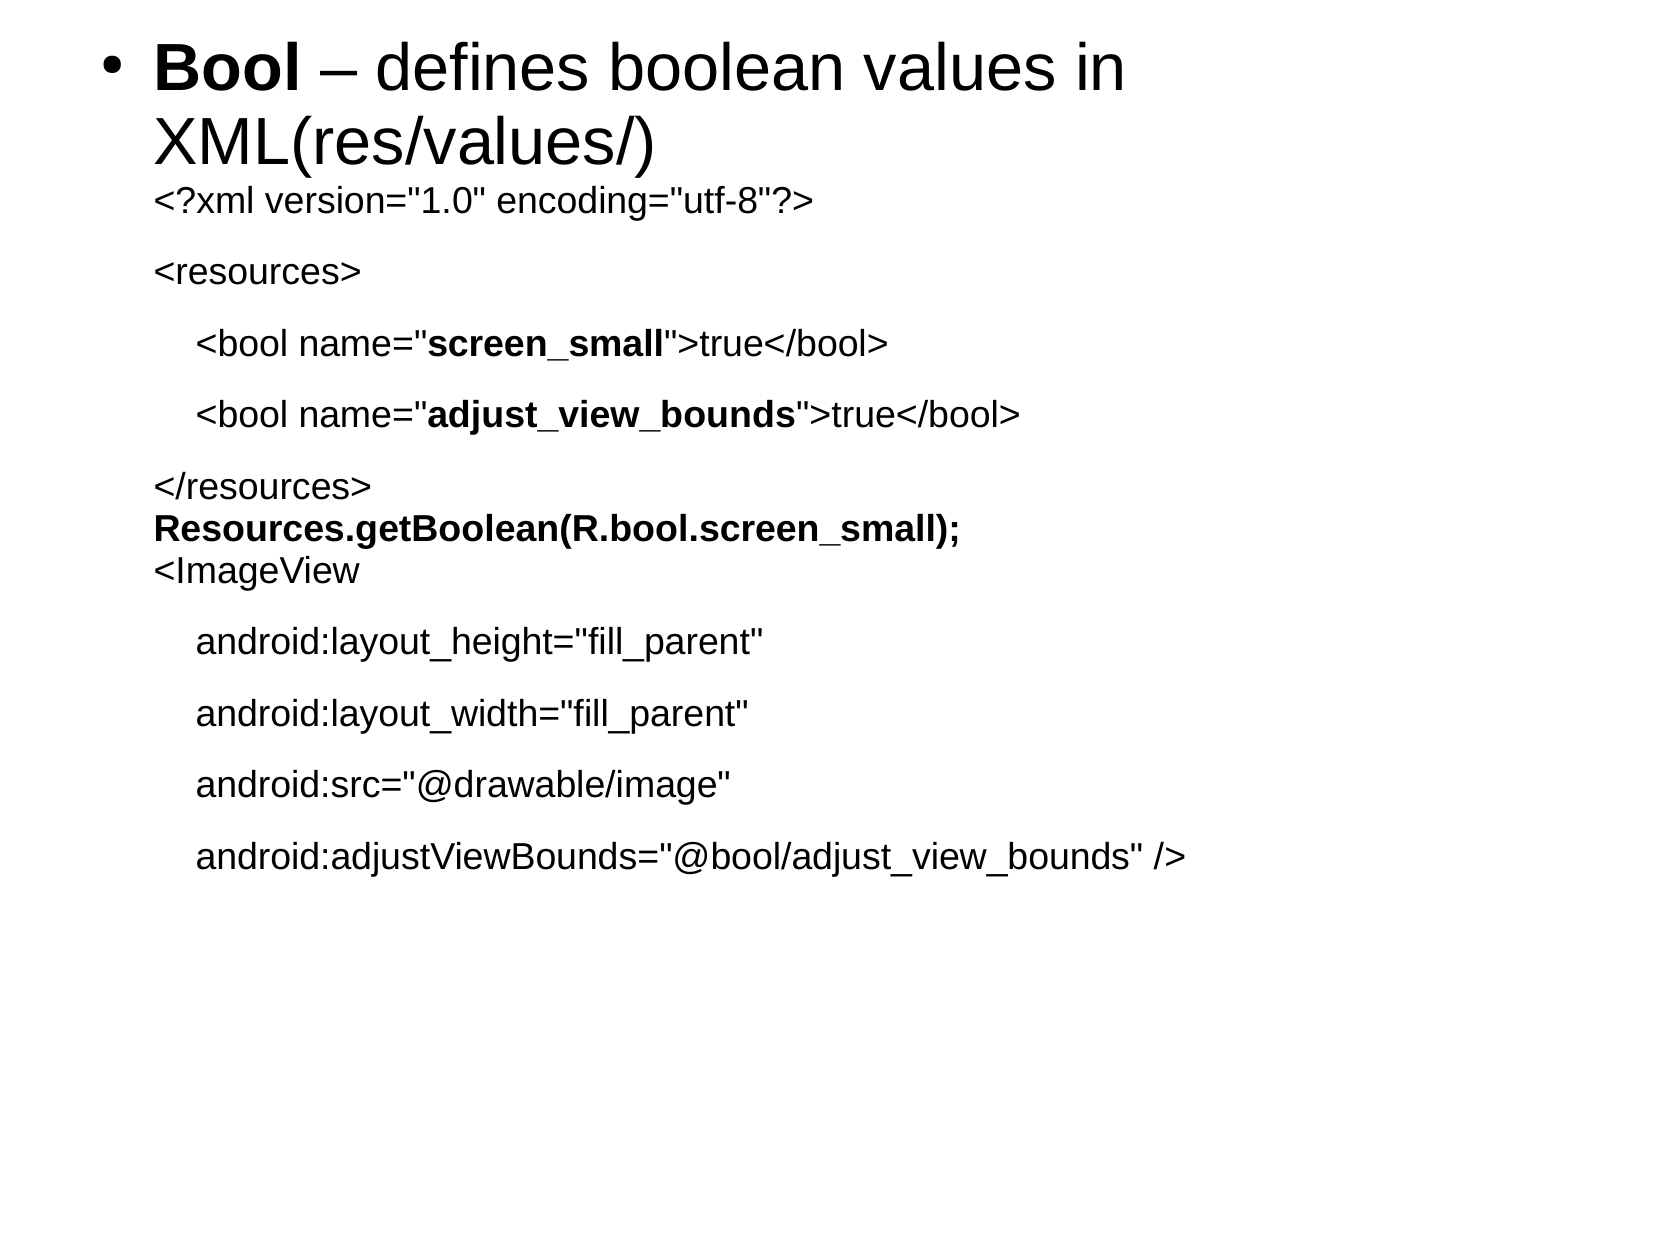

# Bool – defines boolean values in XML(res/values/) <?xml version="1.0" encoding="utf-8"?>
<resources>
 <bool name="screen_small">true</bool>
 <bool name="adjust_view_bounds">true</bool>
</resources>
Resources.getBoolean(R.bool.screen_small);
<ImageView
 android:layout_height="fill_parent"
 android:layout_width="fill_parent"
 android:src="@drawable/image"
 android:adjustViewBounds="@bool/adjust_view_bounds" />